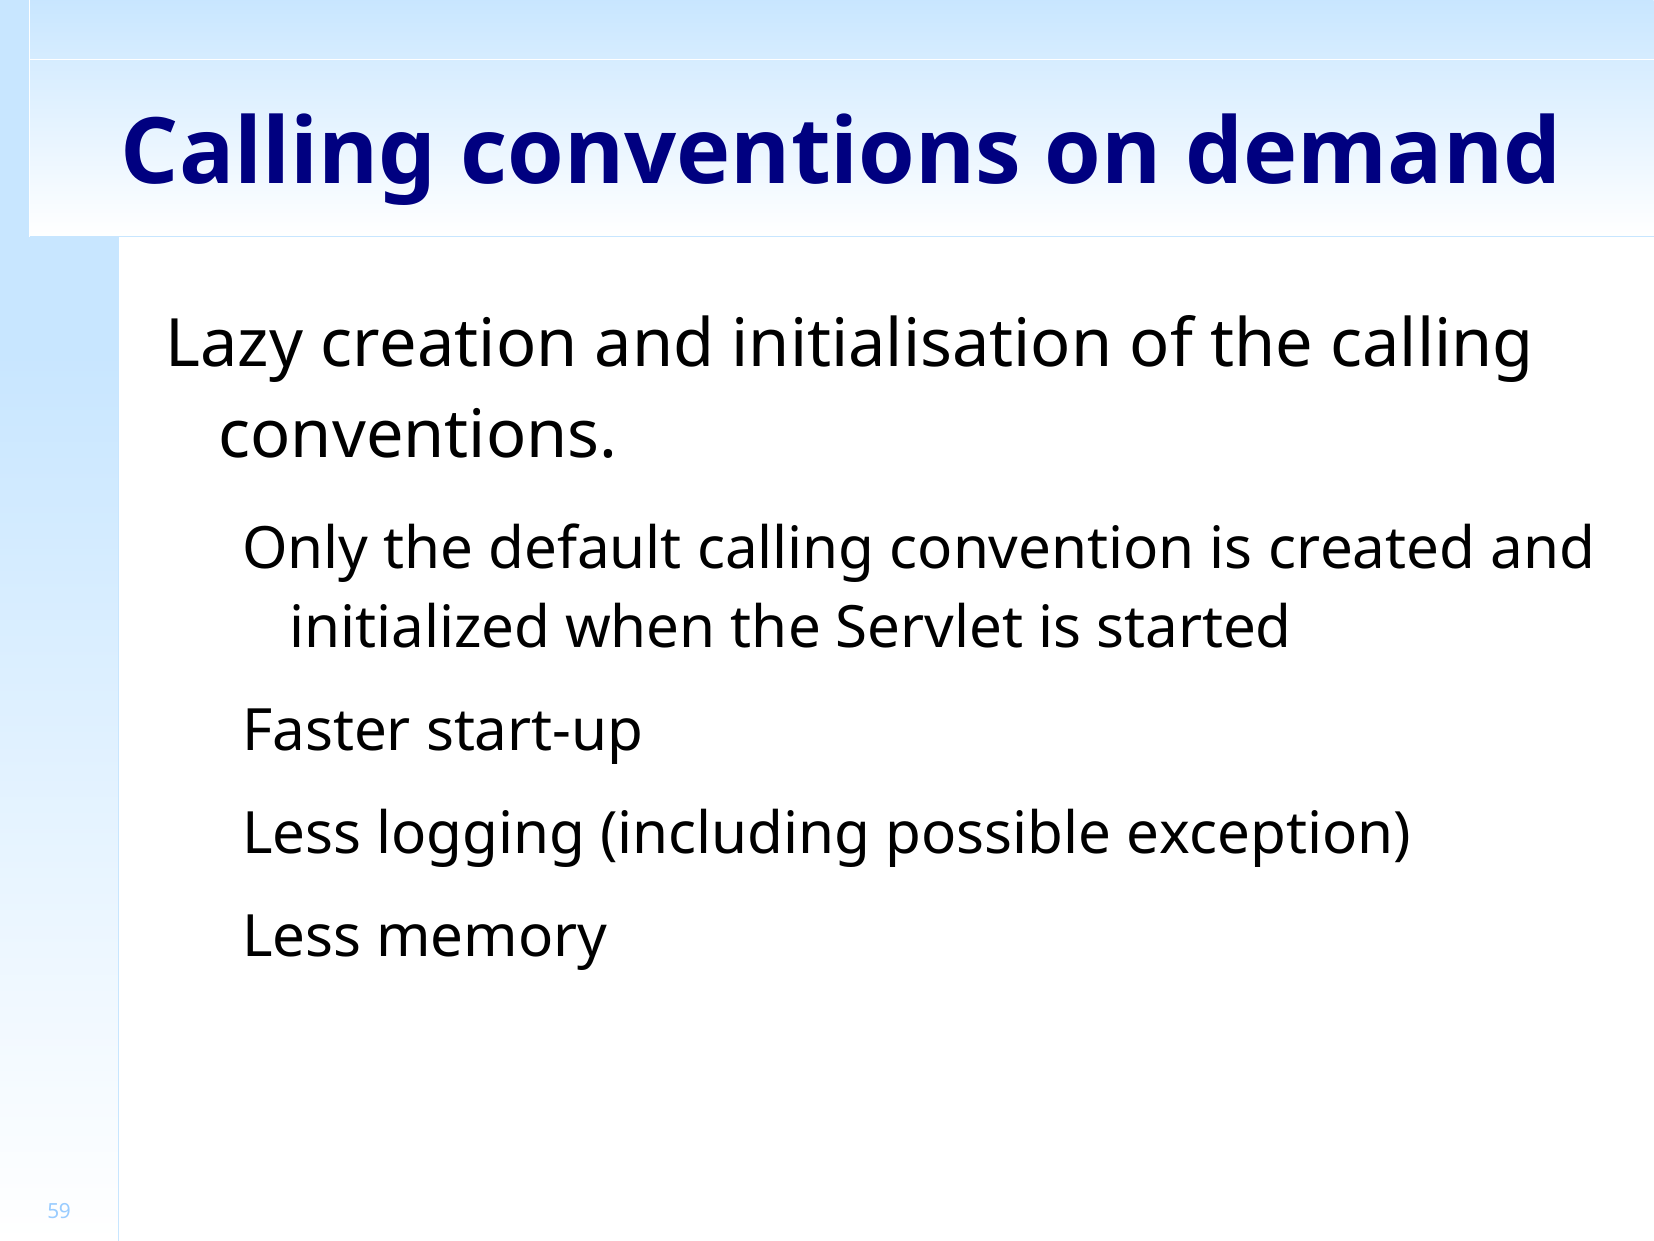

# Calling conventions on demand
Lazy creation and initialisation of the calling conventions.
Only the default calling convention is created and initialized when the Servlet is started
Faster start-up
Less logging (including possible exception)
Less memory